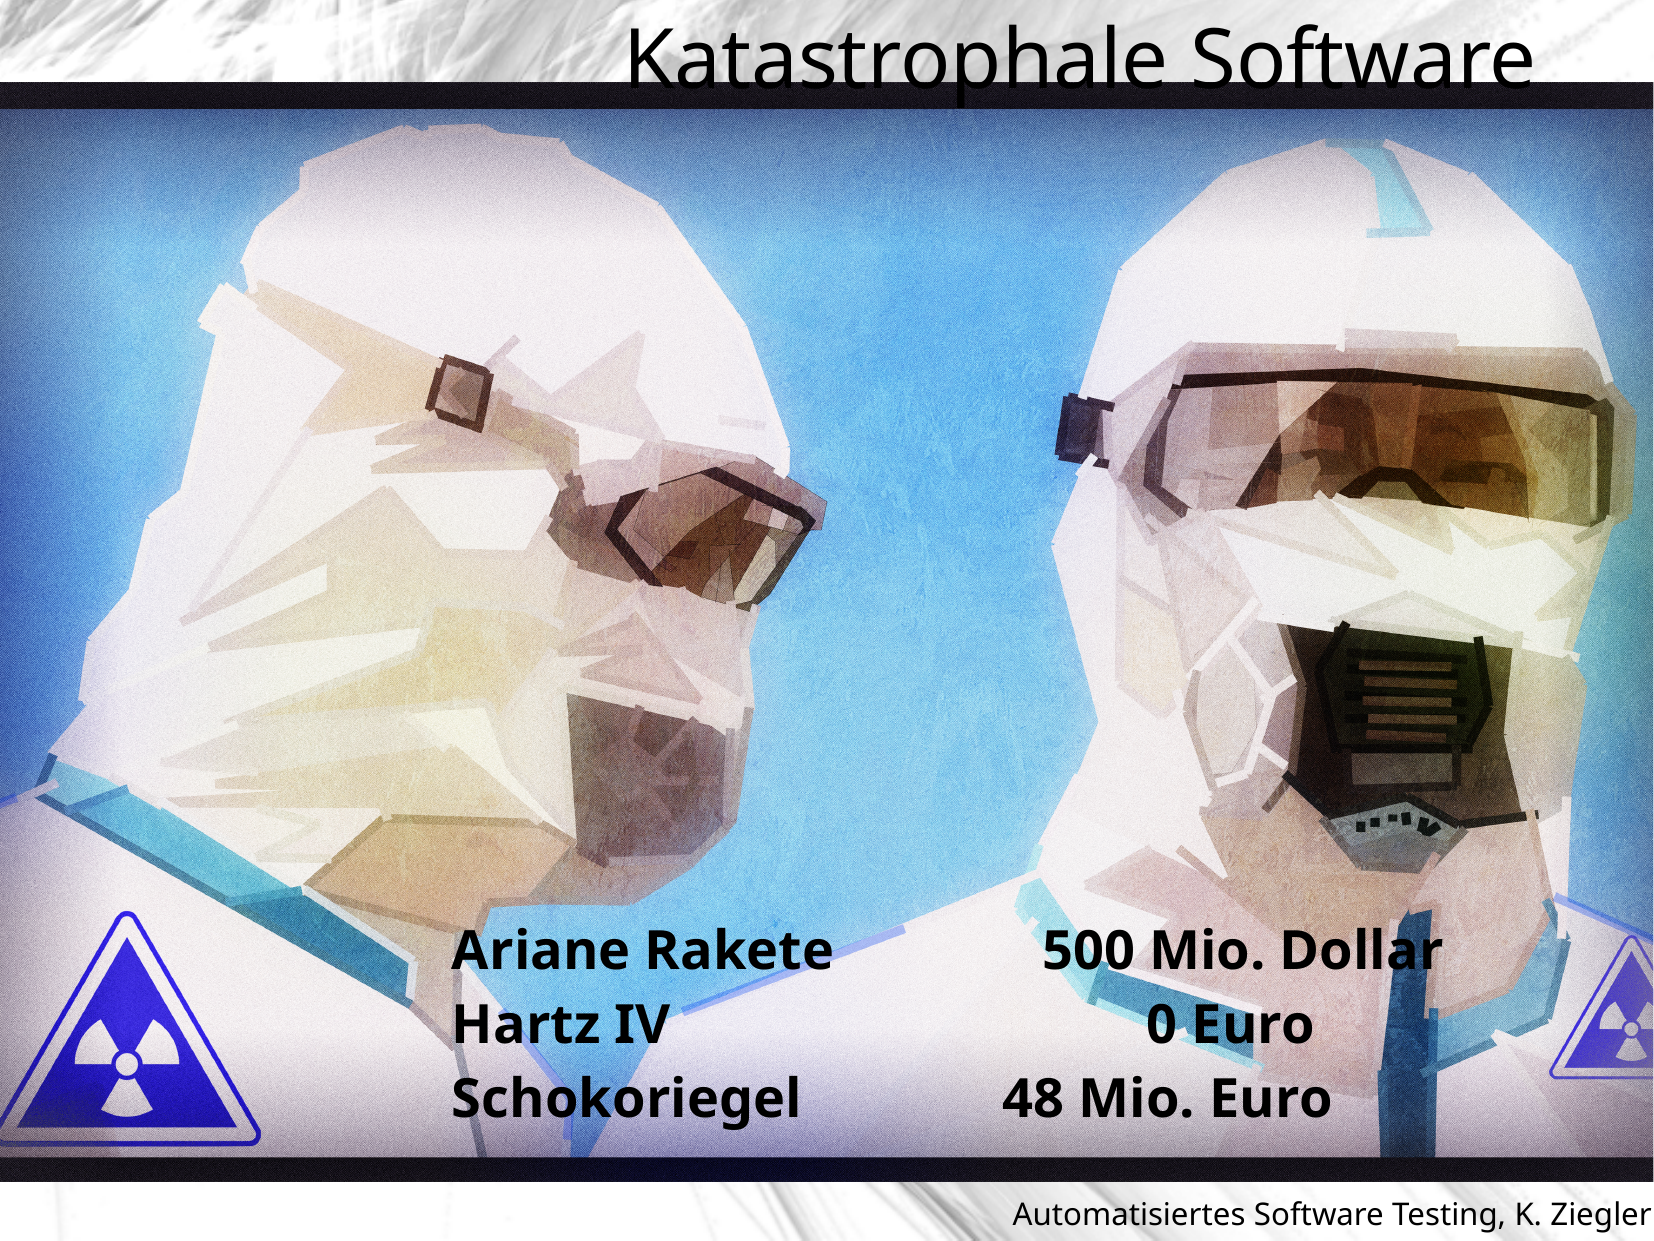

Katastrophale Software
#
Ariane Rakete			500 Mio. Dollar
Hartz IV				 0 Euro
Schokoriegel	 48 Mio. Euro
Automatisiertes Software Testing, K. Ziegler